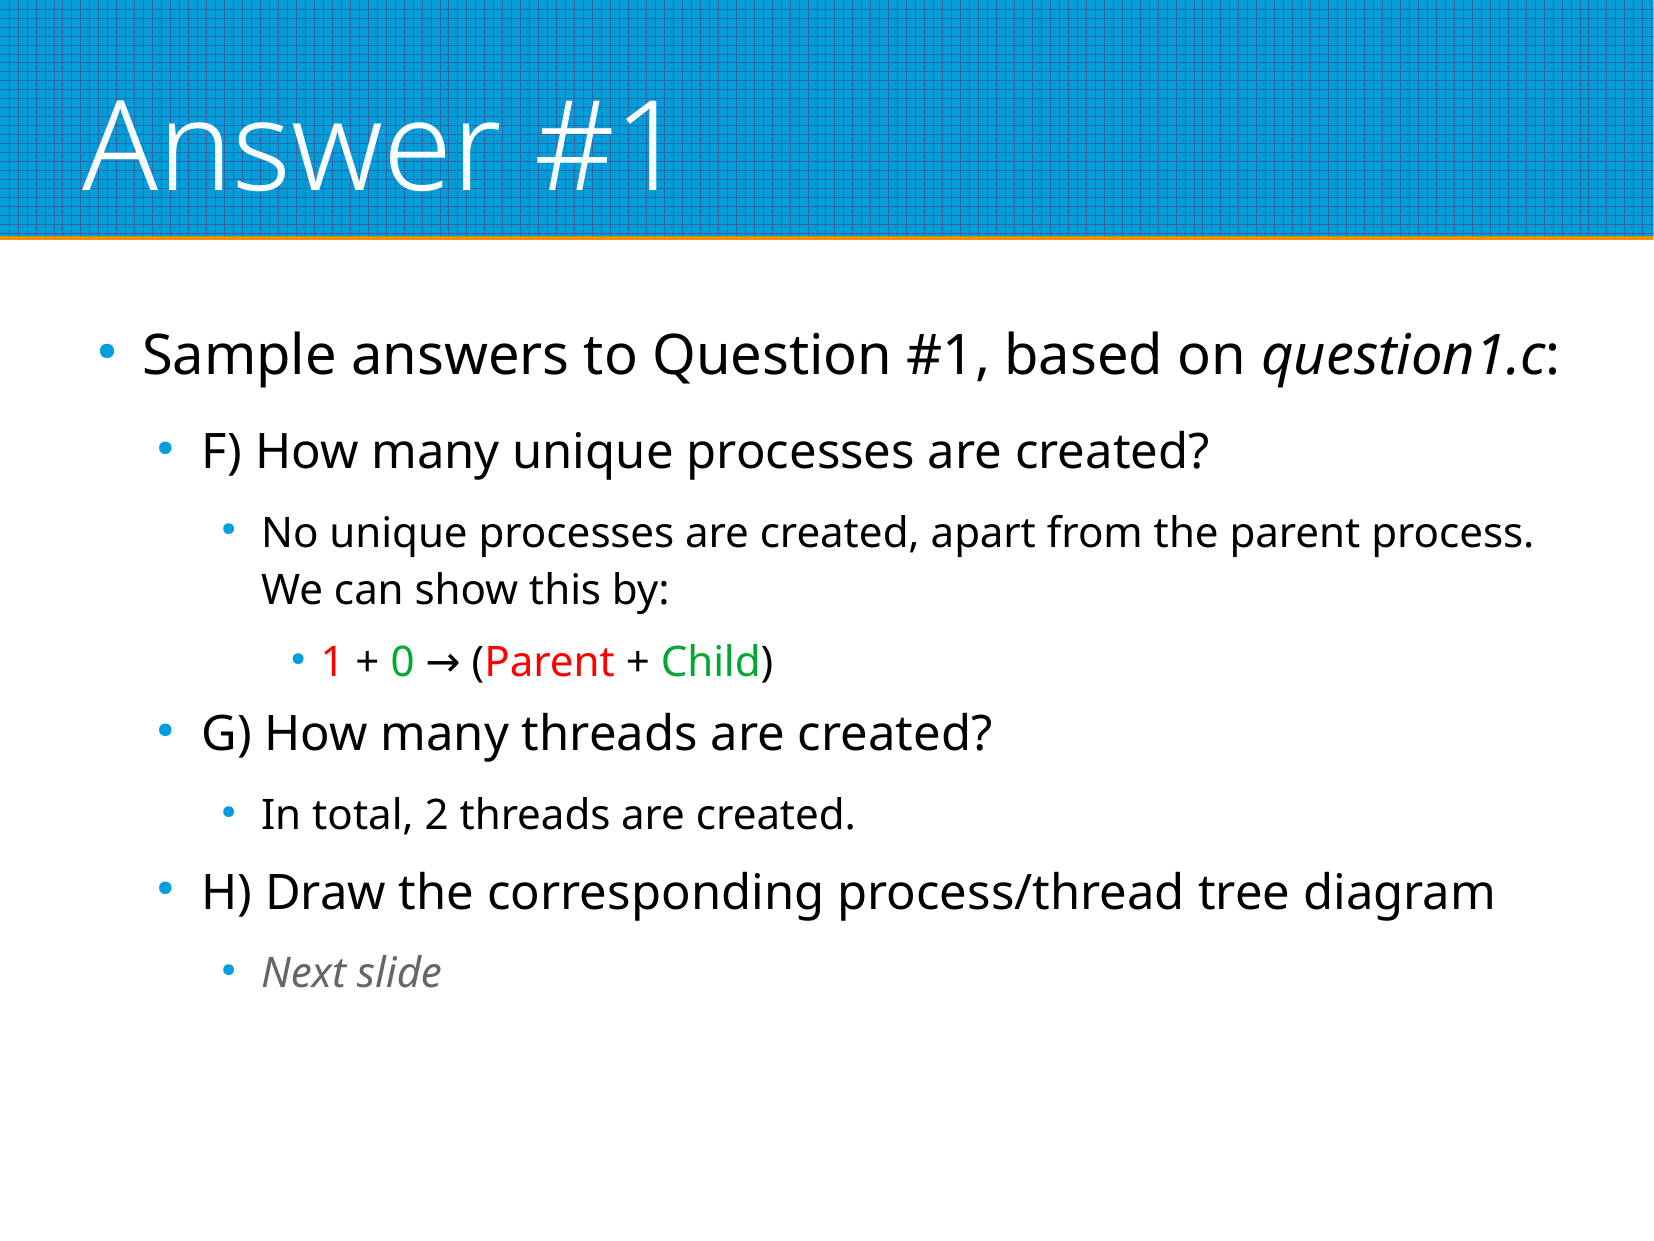

# Answer #1
Sample answers to Question #1, based on question1.c:
F) How many unique processes are created?
No unique processes are created, apart from the parent process. We can show this by:
1 + 0 → (Parent + Child)
G) How many threads are created?
In total, 2 threads are created.
H) Draw the corresponding process/thread tree diagram
Next slide